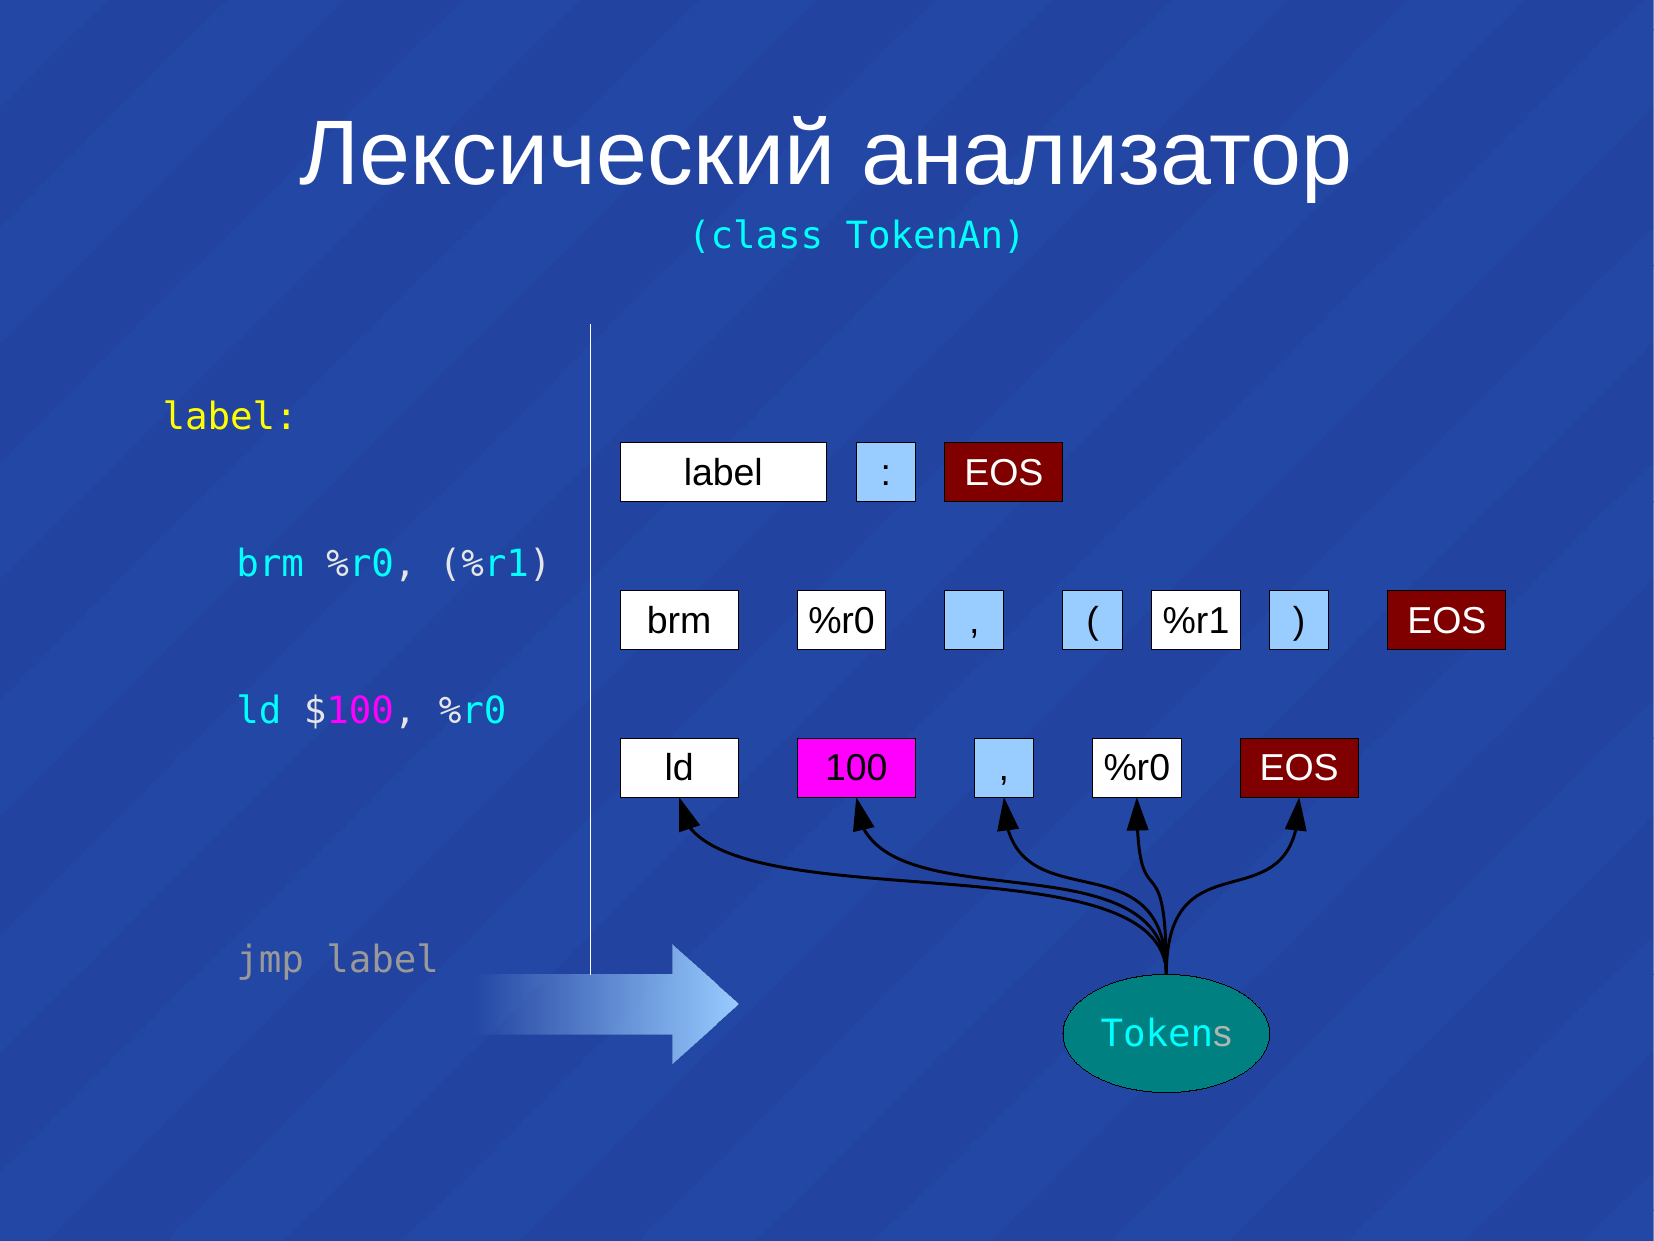

# Лексический анализатор
(class TokenAn)
label:
	brm %r0, (%r1)
	ld $100, %r0
label
:
EOS
brm
%r0
,
(
%r1
)
EOS
ld
100
,
%r0
EOS
	jmp label
Tokens